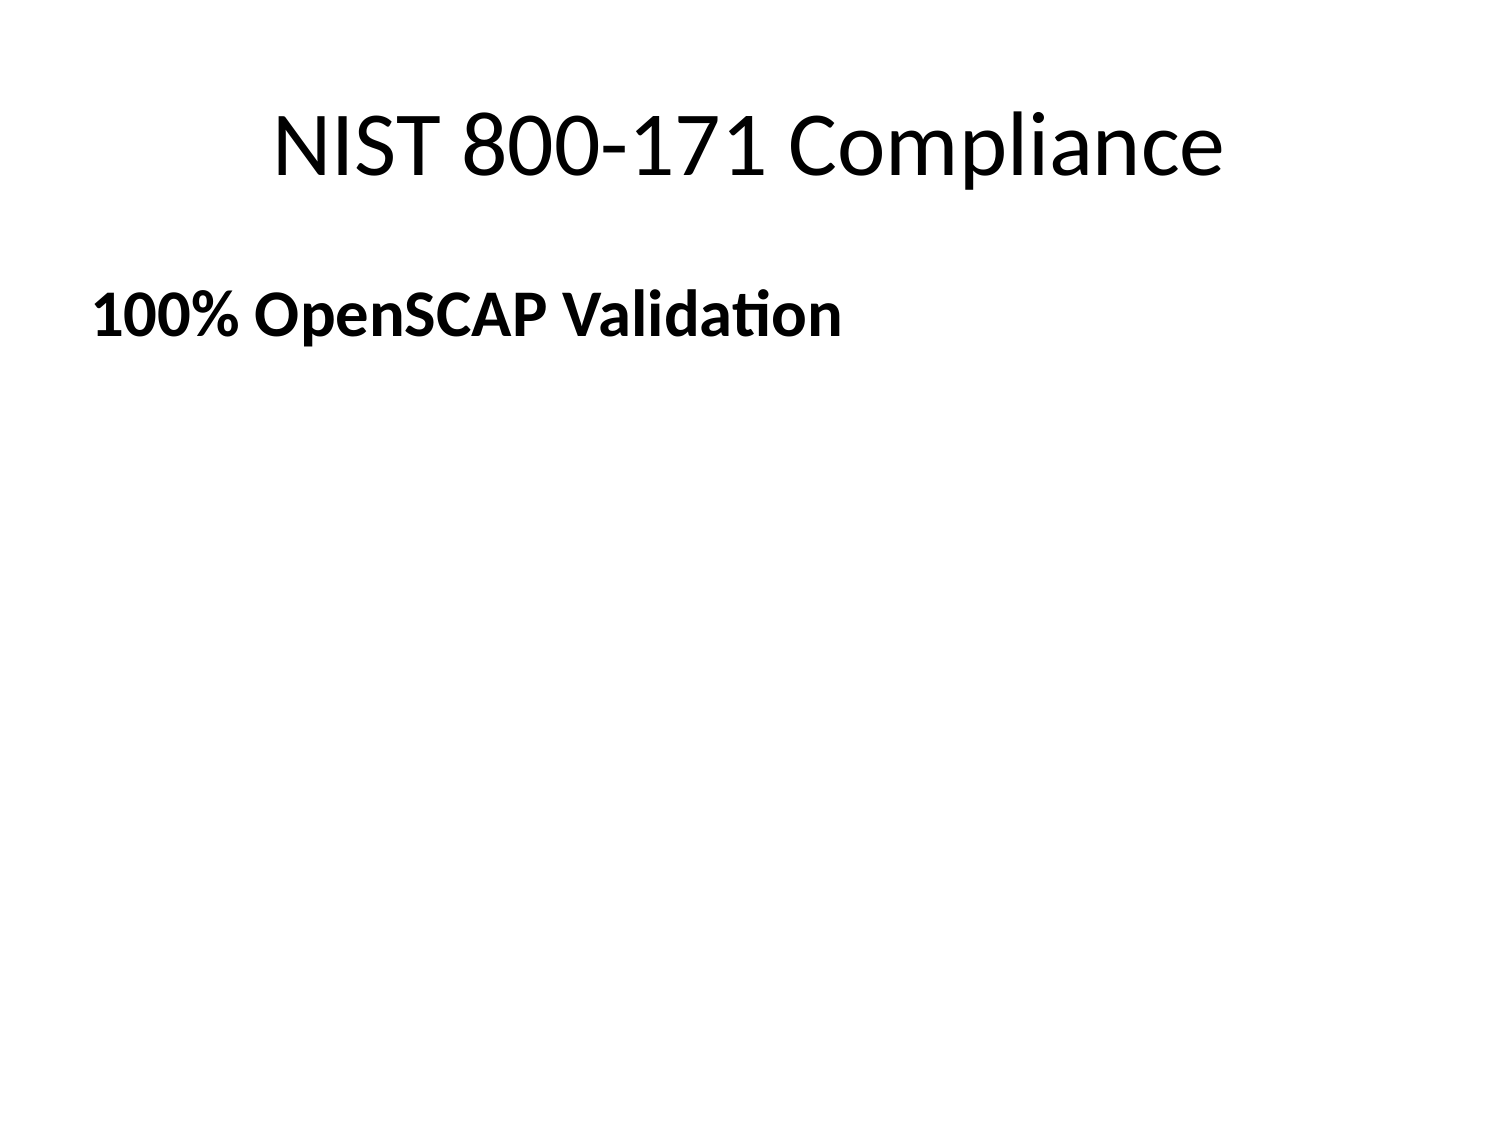

# NIST 800-171 Compliance
100% OpenSCAP Validation